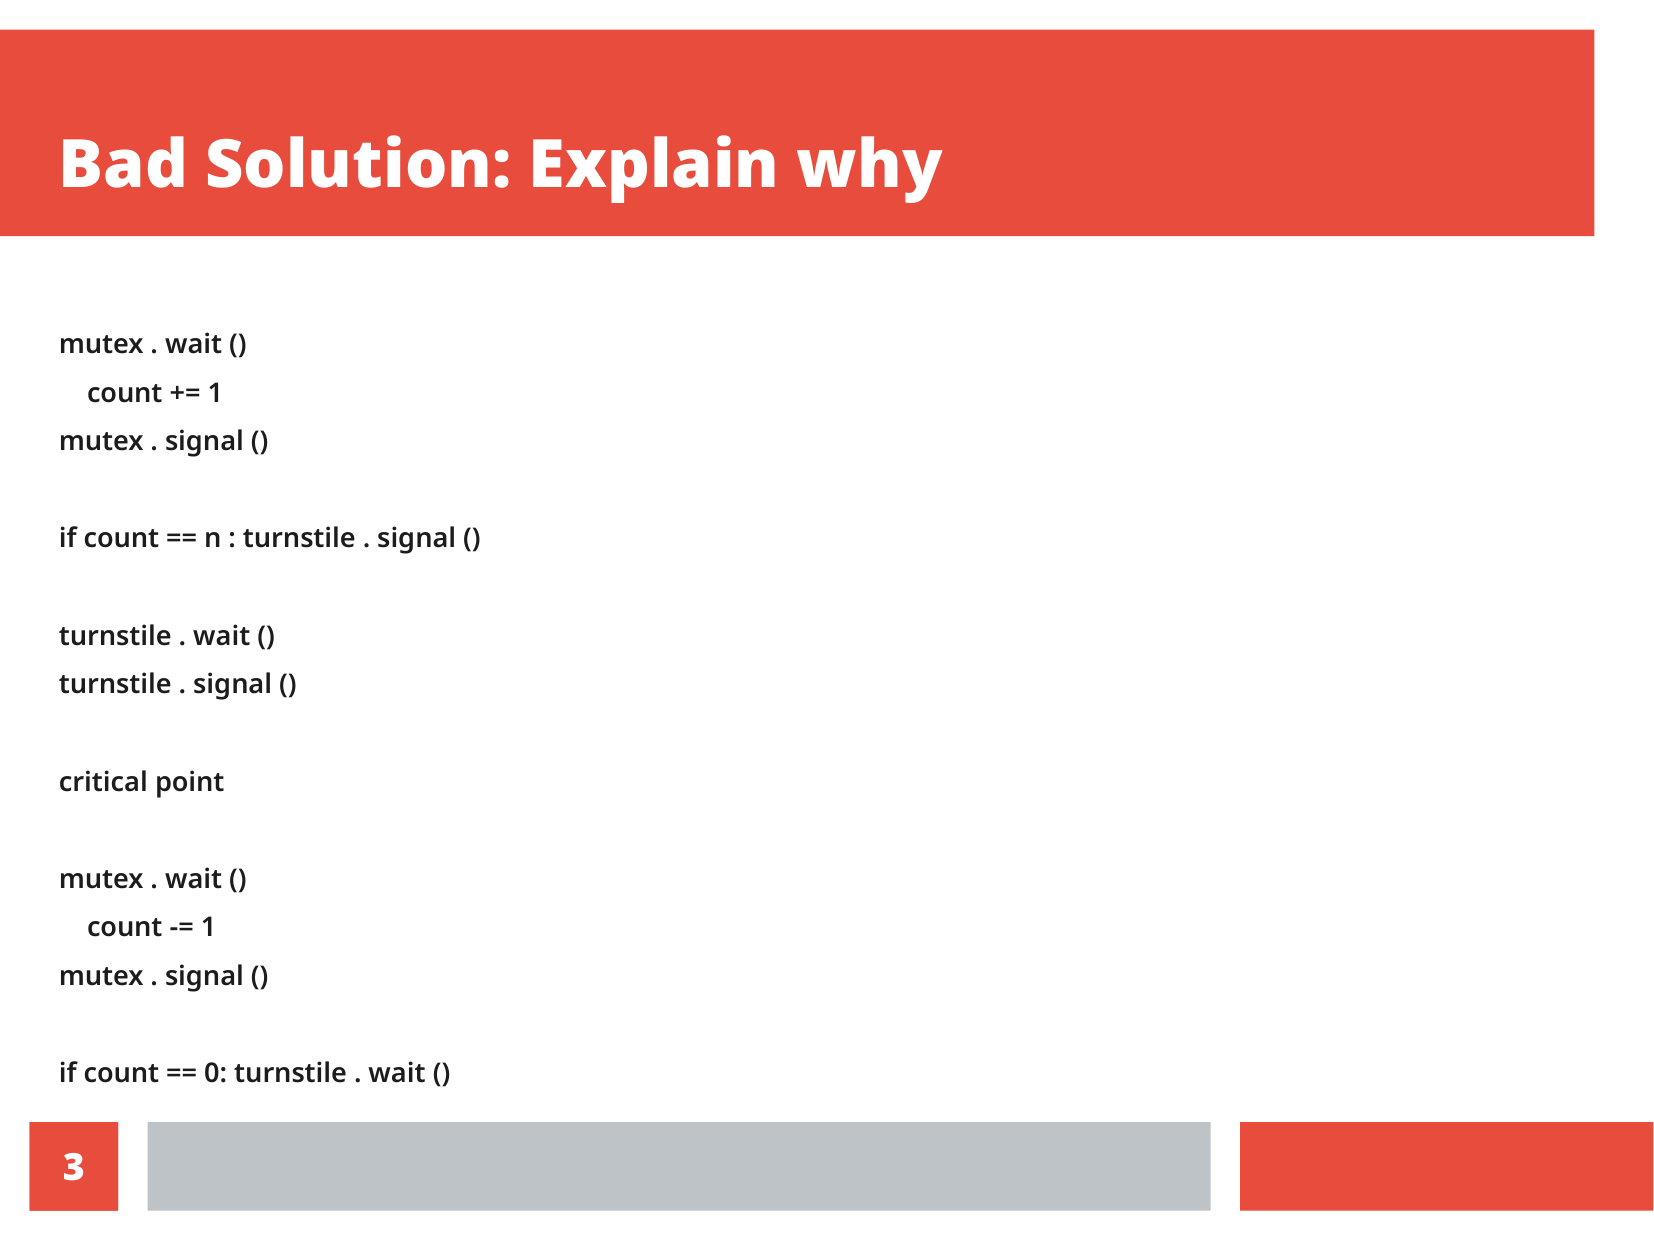

# Bad Solution: Explain why
mutex . wait ()
 count += 1
mutex . signal ()
if count == n : turnstile . signal ()
turnstile . wait ()
turnstile . signal ()
critical point
mutex . wait ()
 count -= 1
mutex . signal ()
if count == 0: turnstile . wait ()
3